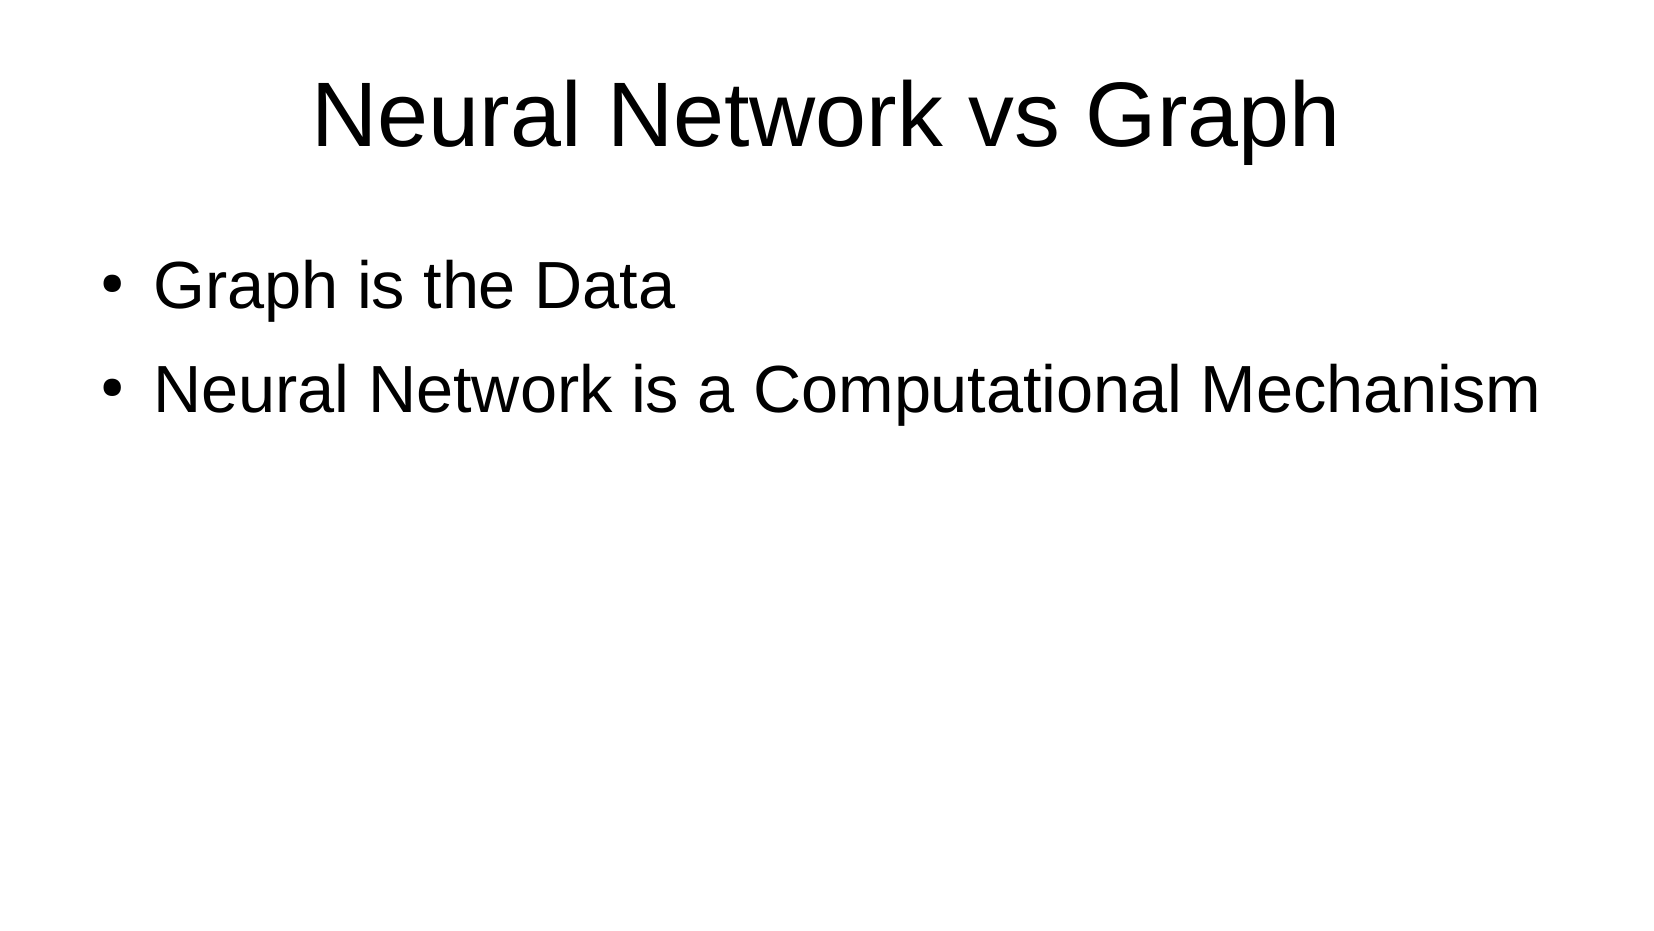

# Neural Network vs Graph
Graph is the Data
Neural Network is a Computational Mechanism